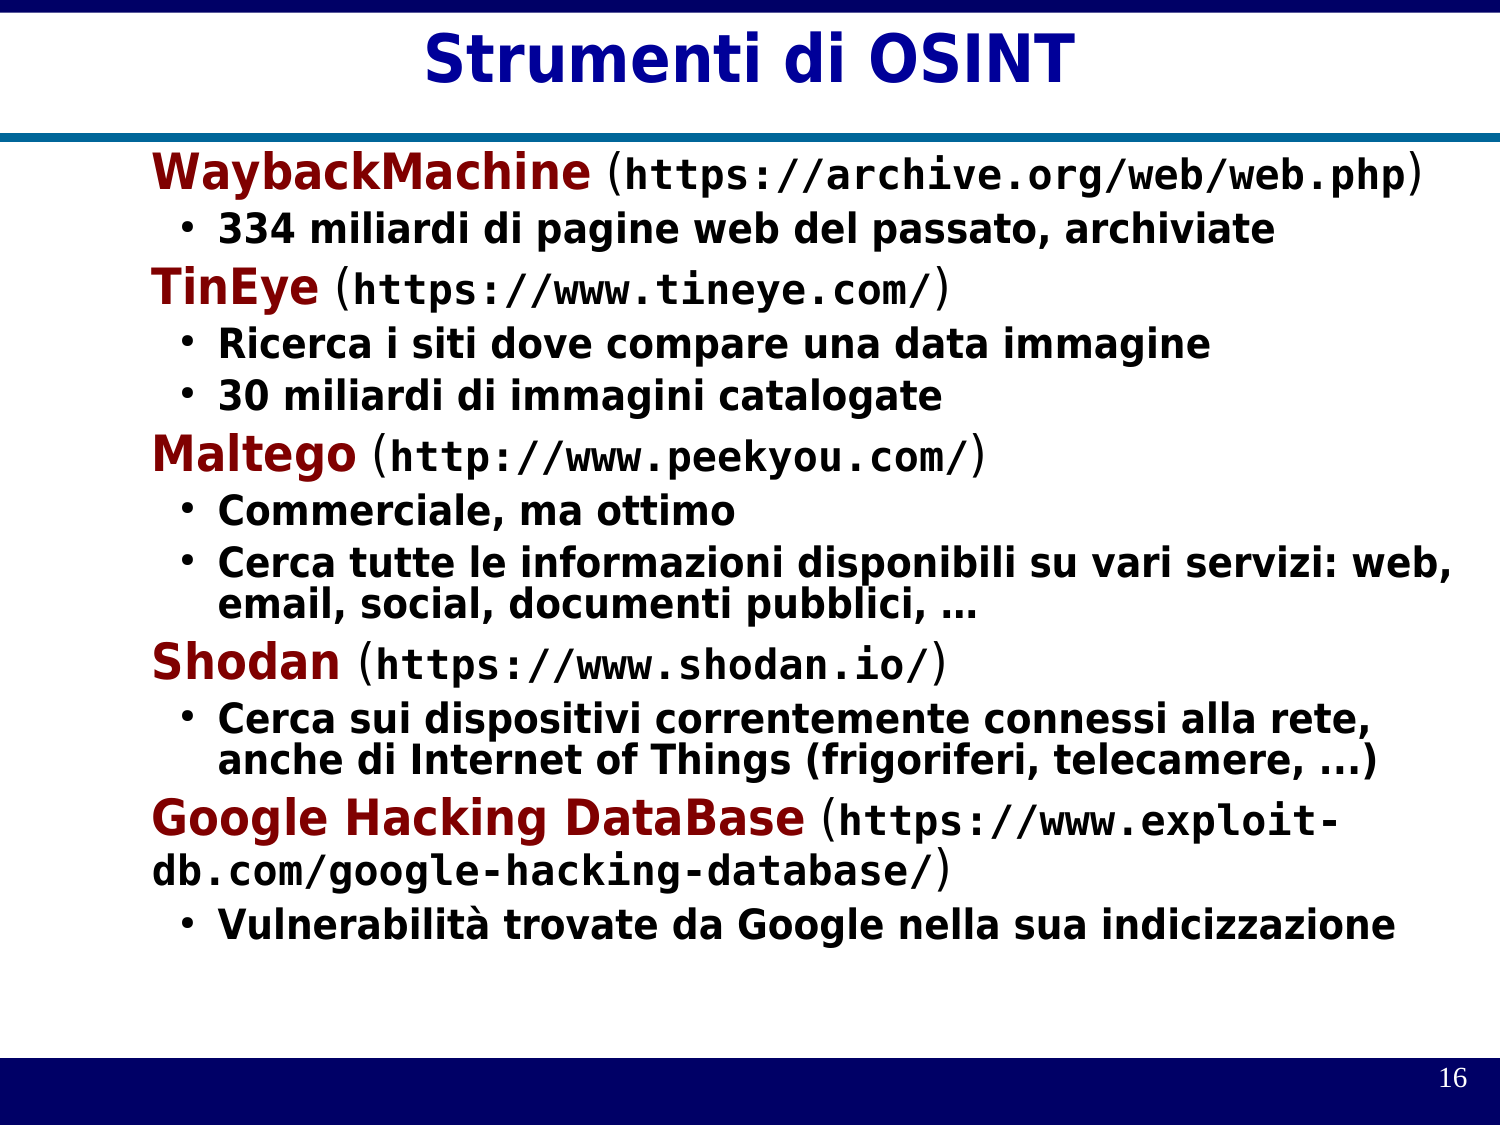

# Strumenti di OSINT
WaybackMachine (https://archive.org/web/web.php)
334 miliardi di pagine web del passato, archiviate
TinEye (https://www.tineye.com/)
Ricerca i siti dove compare una data immagine
30 miliardi di immagini catalogate
Maltego (http://www.peekyou.com/)
Commerciale, ma ottimo
Cerca tutte le informazioni disponibili su vari servizi: web, email, social, documenti pubblici, …
Shodan (https://www.shodan.io/)
Cerca sui dispositivi correntemente connessi alla rete, anche di Internet of Things (frigoriferi, telecamere, ...)
Google Hacking DataBase (https://www.exploit-db.com/google-hacking-database/)
Vulnerabilità trovate da Google nella sua indicizzazione